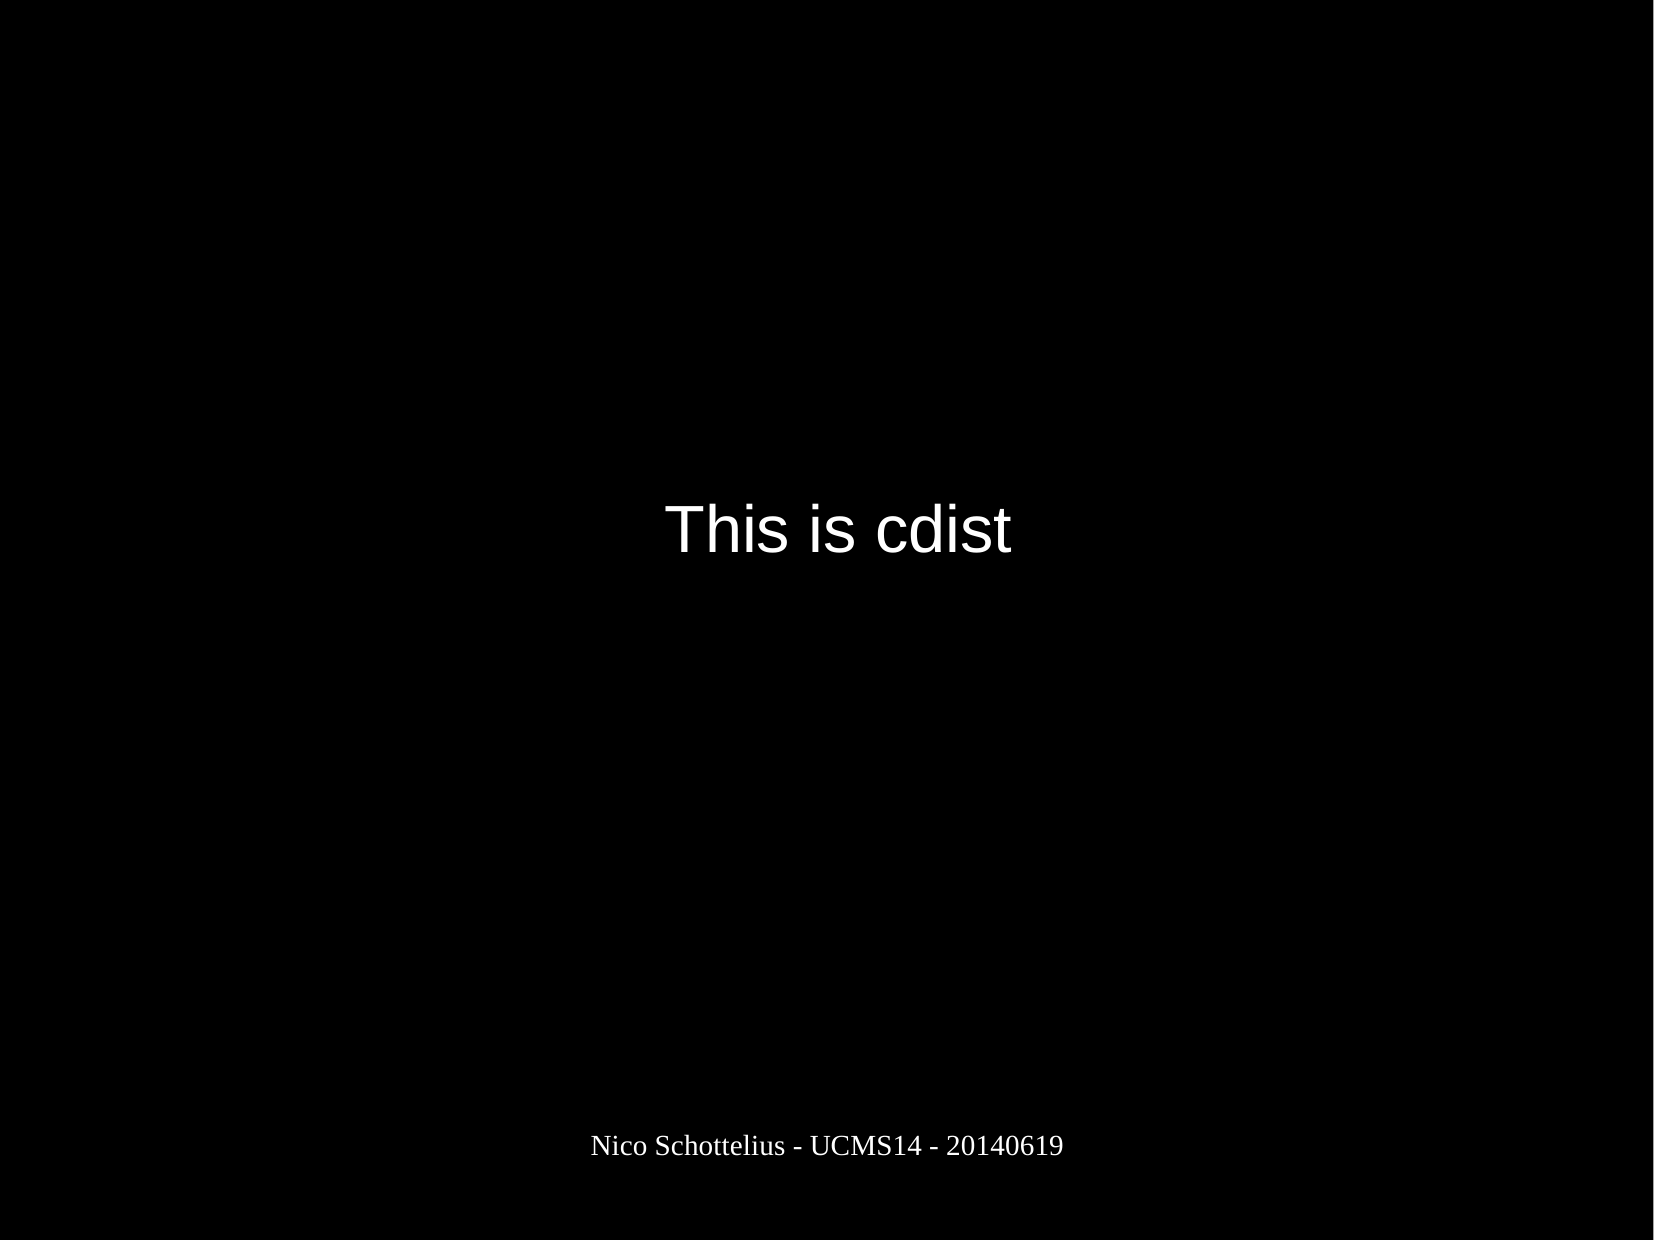

# This is cdist
Nico Schottelius - UCMS14 - 20140619